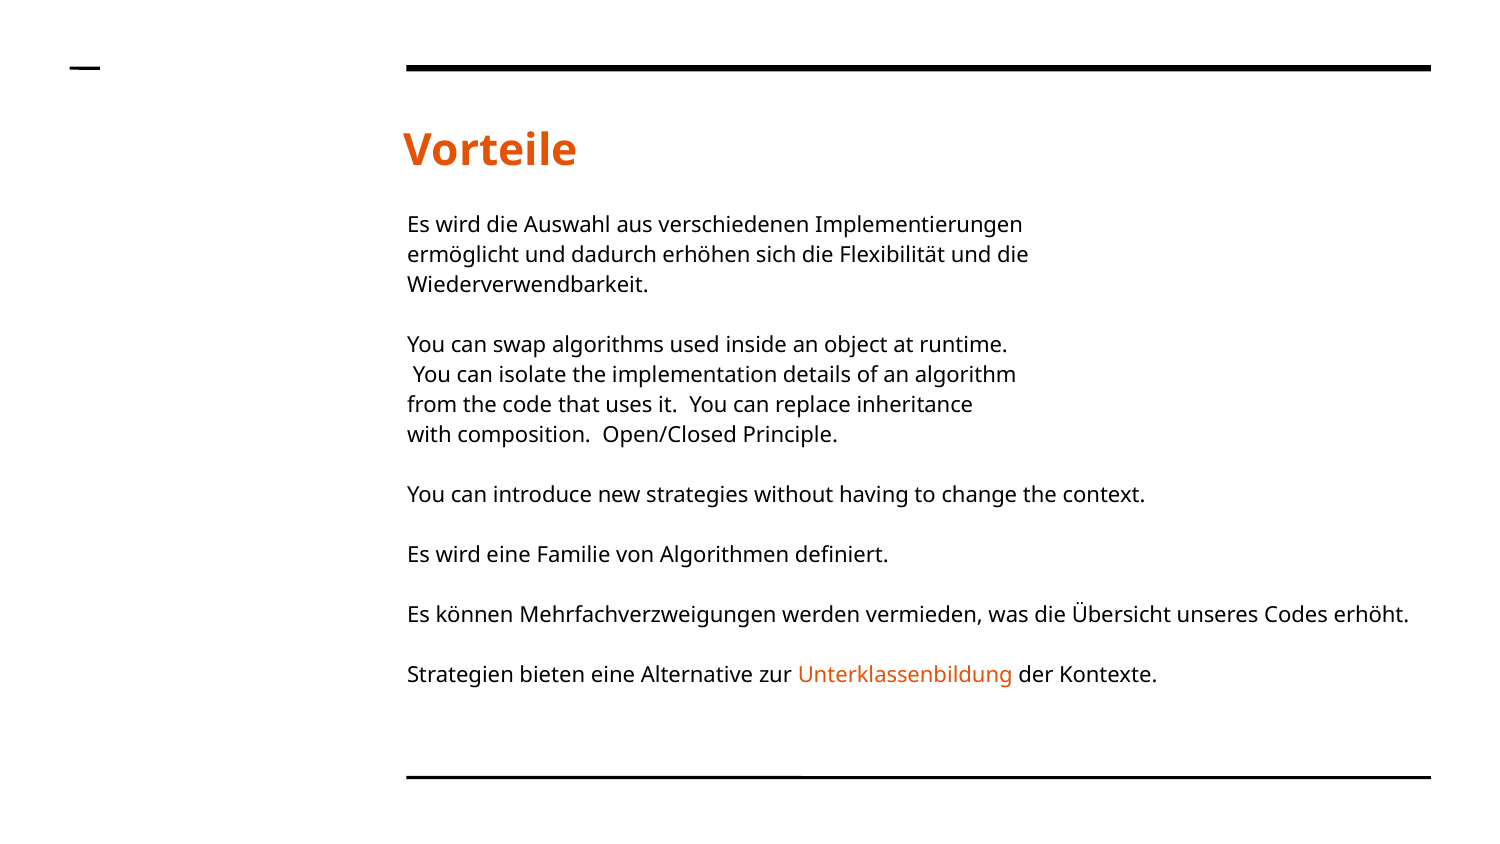

# Vorteile
Es wird die Auswahl aus verschiedenen Implementierungen
ermöglicht und dadurch erhöhen sich die Flexibilität und die
Wiederverwendbarkeit.
You can swap algorithms used inside an object at runtime.
 You can isolate the implementation details of an algorithm
from the code that uses it. You can replace inheritance
with composition. Open/Closed Principle.
You can introduce new strategies without having to change the context.
Es wird eine Familie von Algorithmen definiert.
Es können Mehrfachverzweigungen werden vermieden, was die Übersicht unseres Codes erhöht.
Strategien bieten eine Alternative zur Unterklassenbildung der Kontexte.